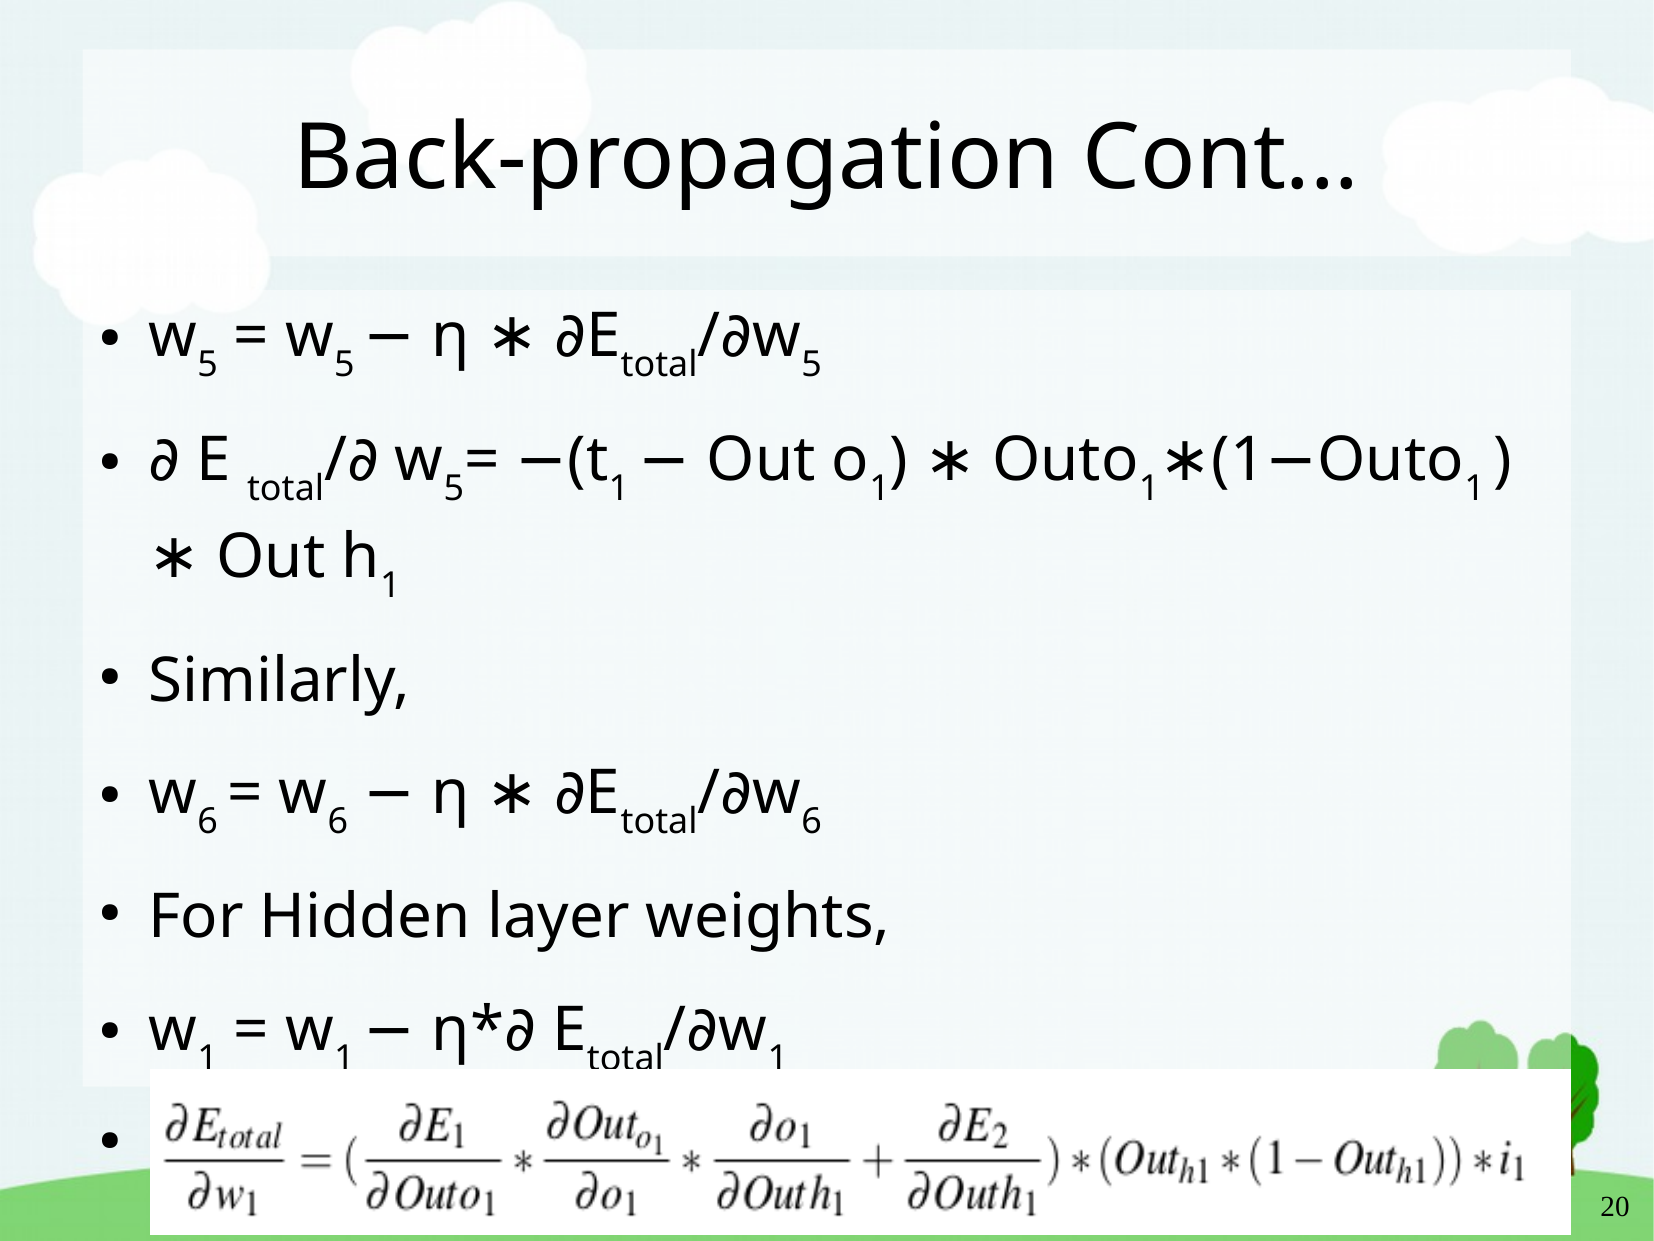

# Back-propagation Cont...
w5 = w5 − η ∗ ∂Etotal/∂w5
∂ E total/∂ w5= −(t1 − Out o1) ∗ Outo1∗(1−Outo1 ) ∗ Out h1
Similarly,
w6 = w6 − η ∗ ∂Etotal/∂w6
For Hidden layer weights,
w1 = w1 − η*∂ Etotal/∂w1
20